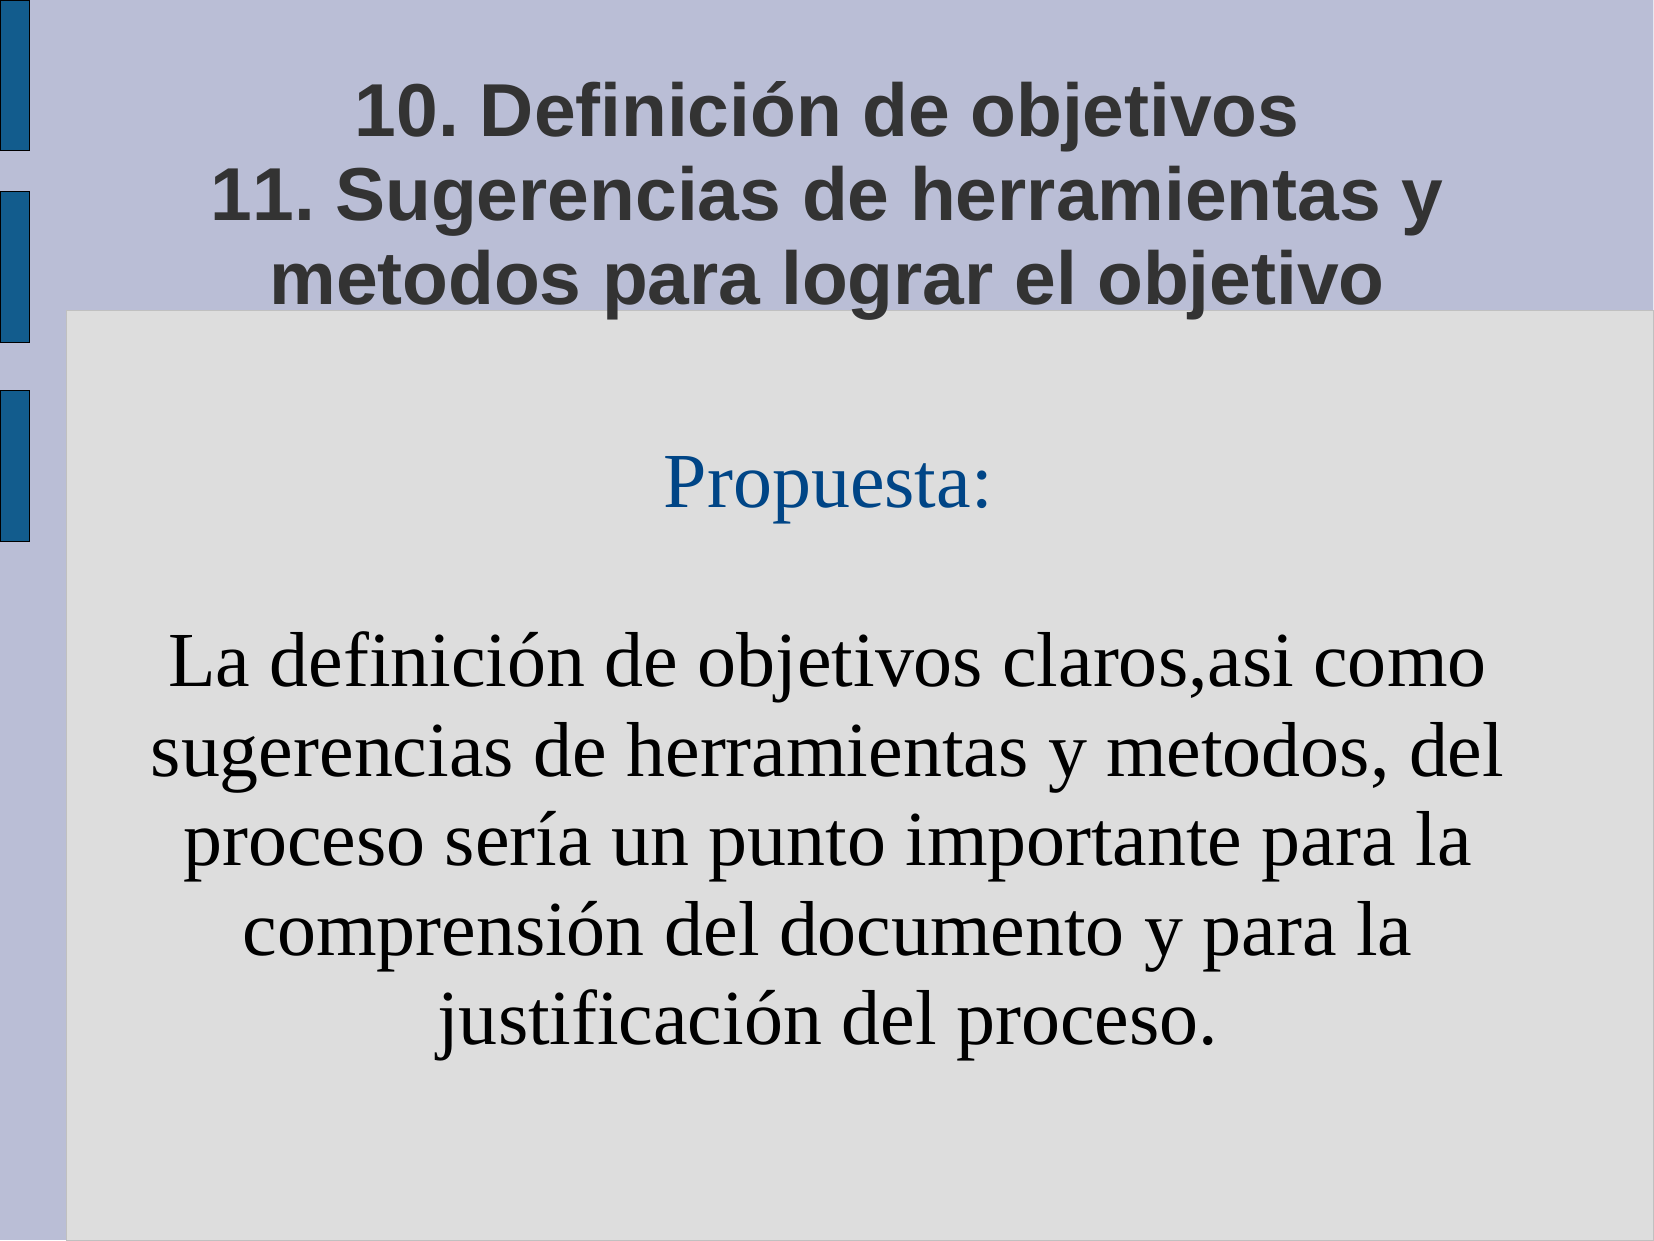

# 10. Definición de objetivos 11. Sugerencias de herramientas y metodos para lograr el objetivo